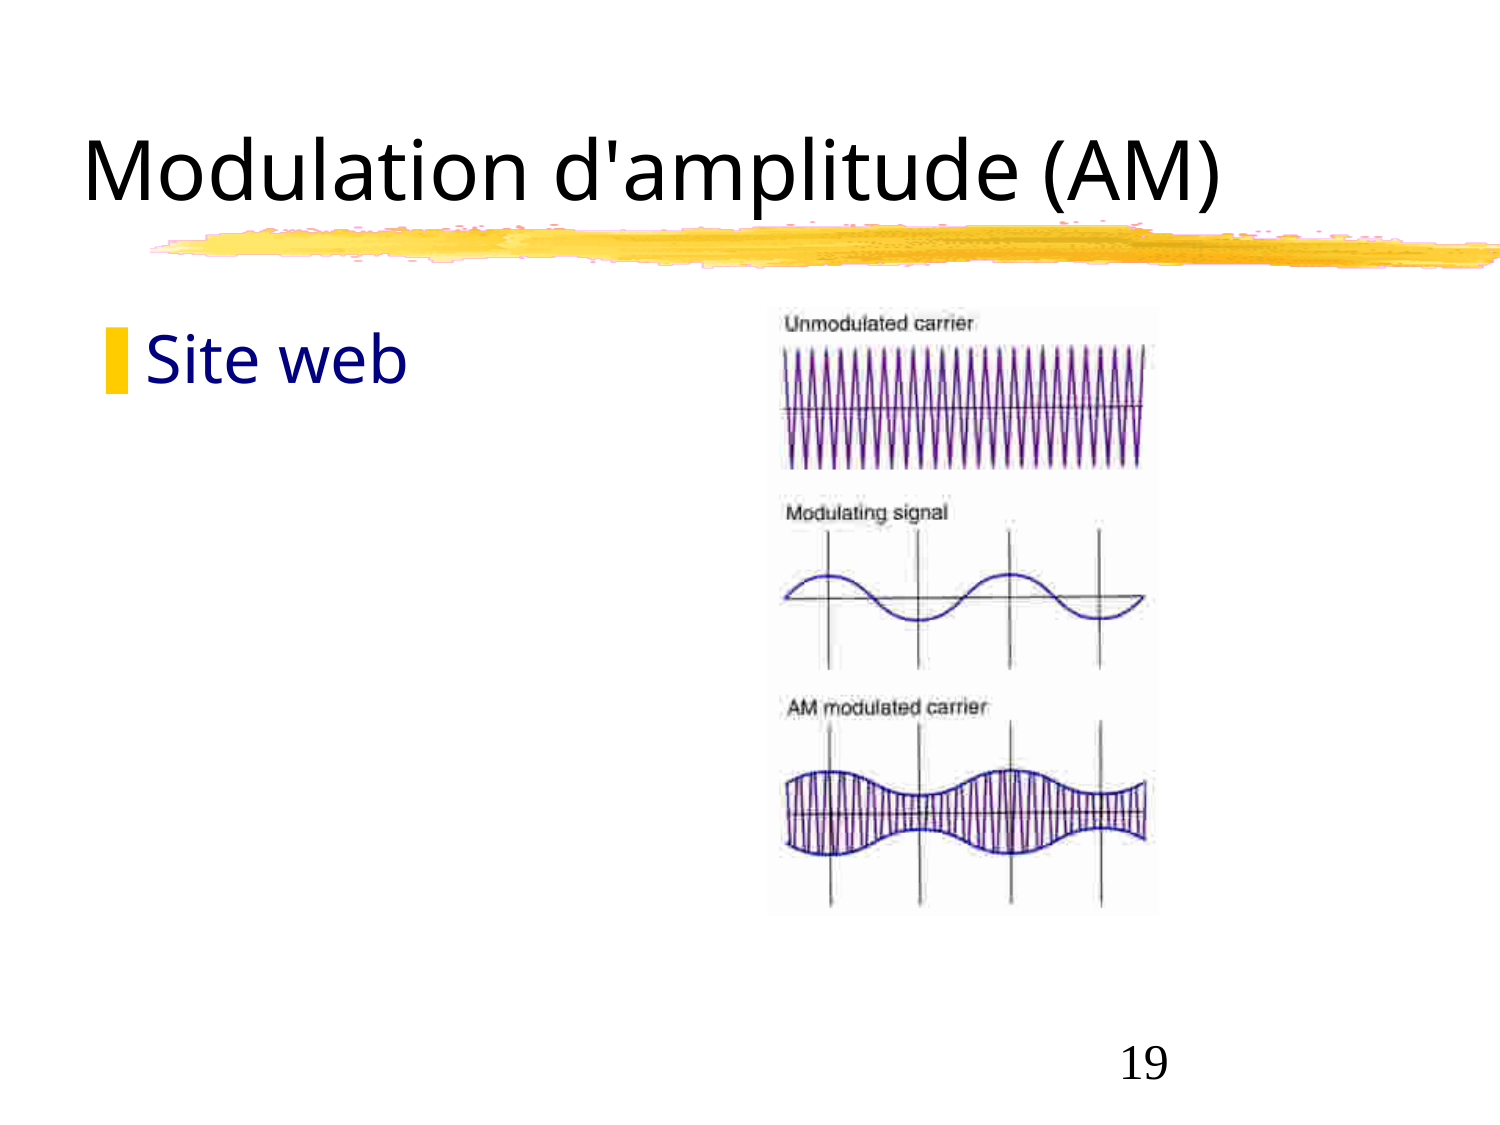

Modulation d'amplitude (AM)
# Site web
19